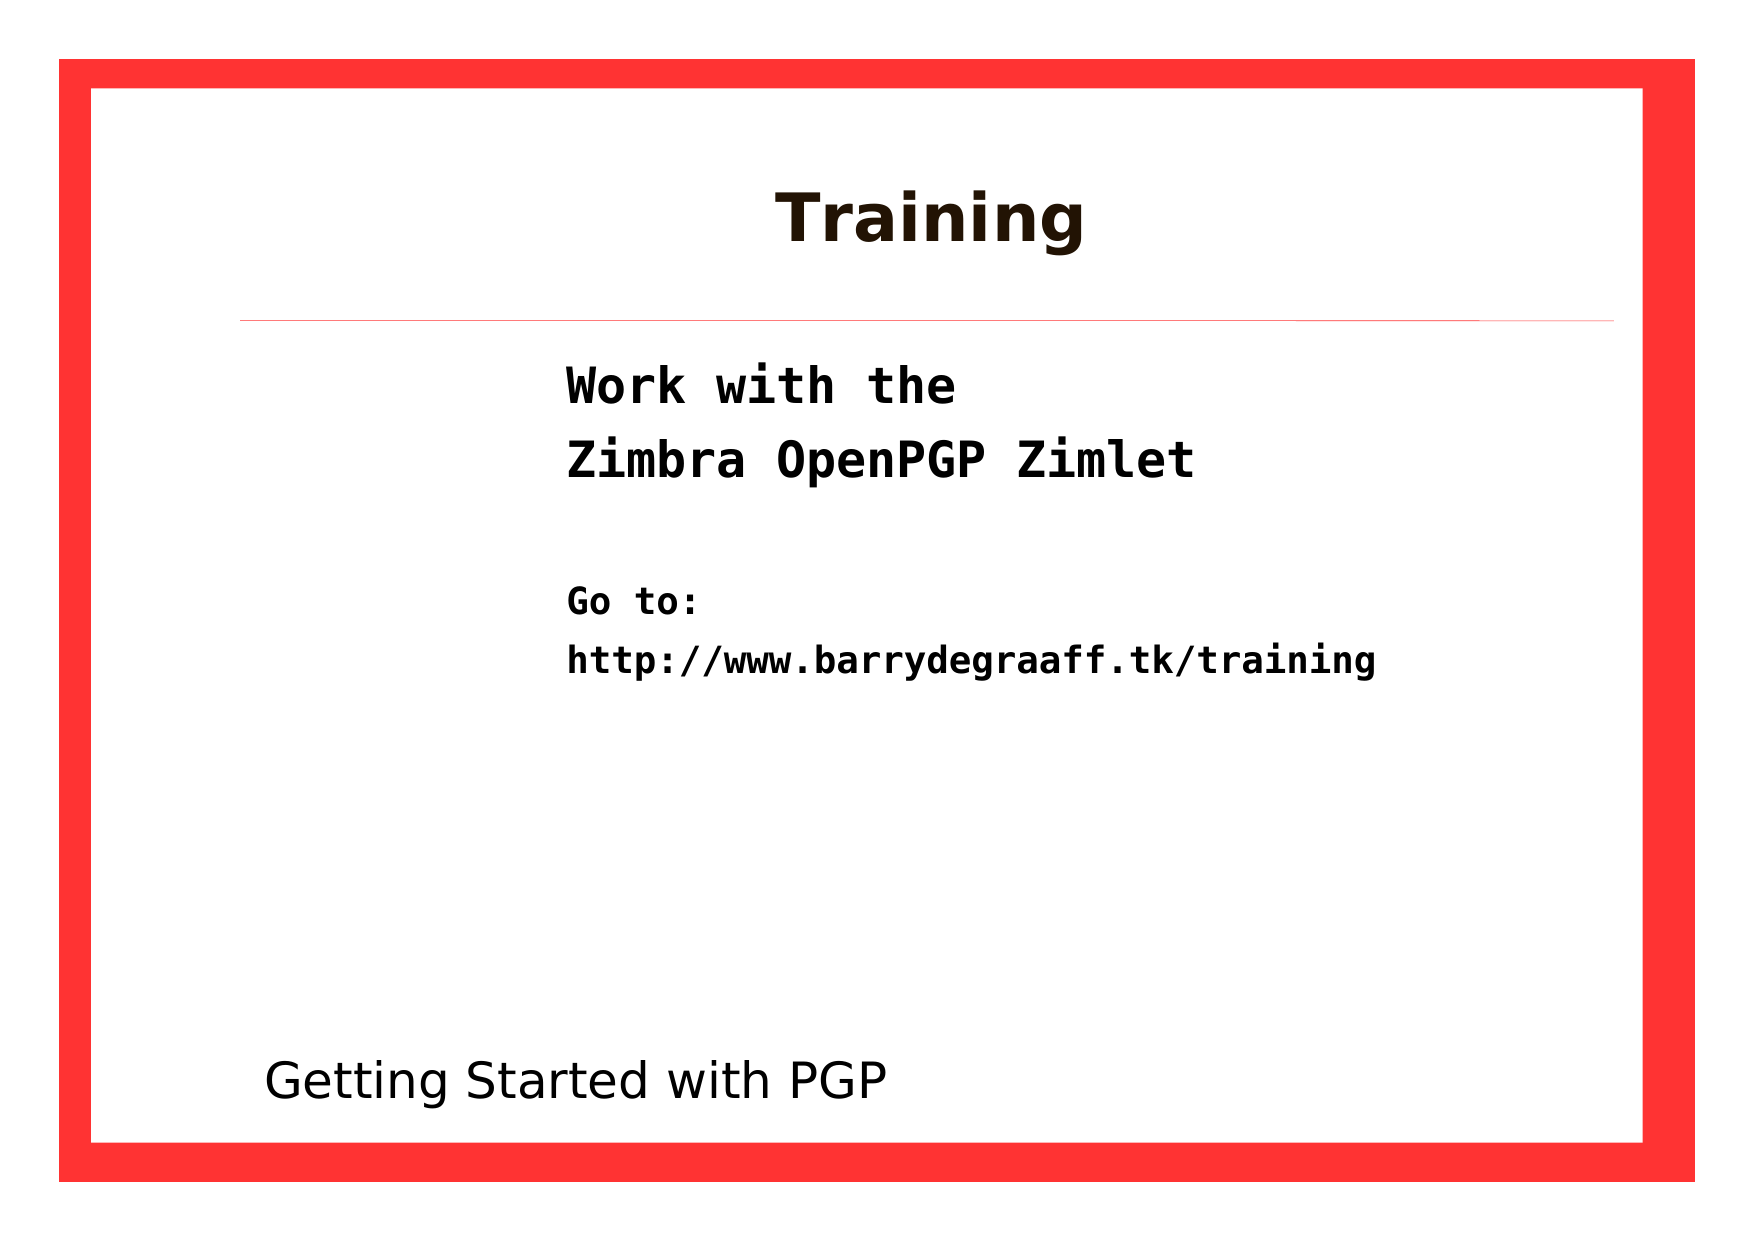

# Training
Work with the
Zimbra OpenPGP Zimlet
Go to:
http://www.barrydegraaff.tk/training